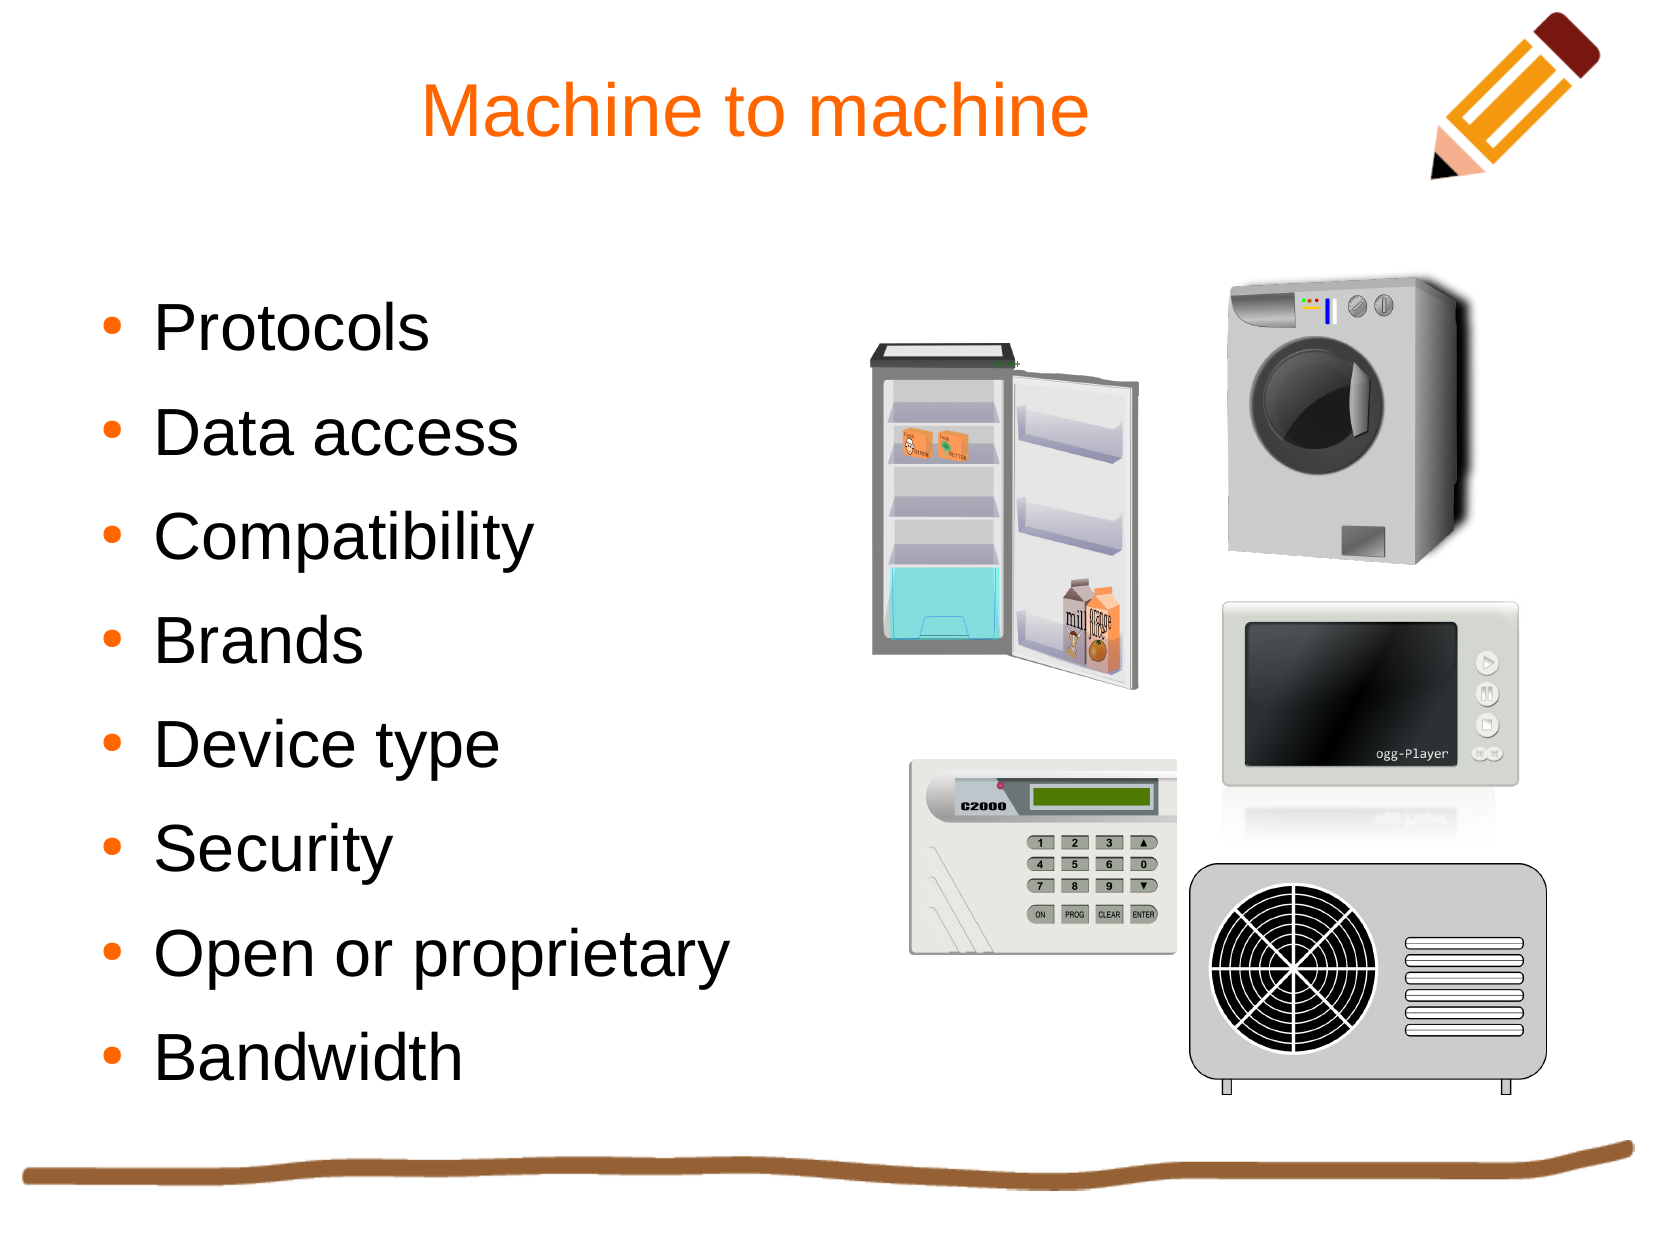

# Machine to machine
Protocols
Data access
Compatibility
Brands
Device type
Security
Open or proprietary
Bandwidth